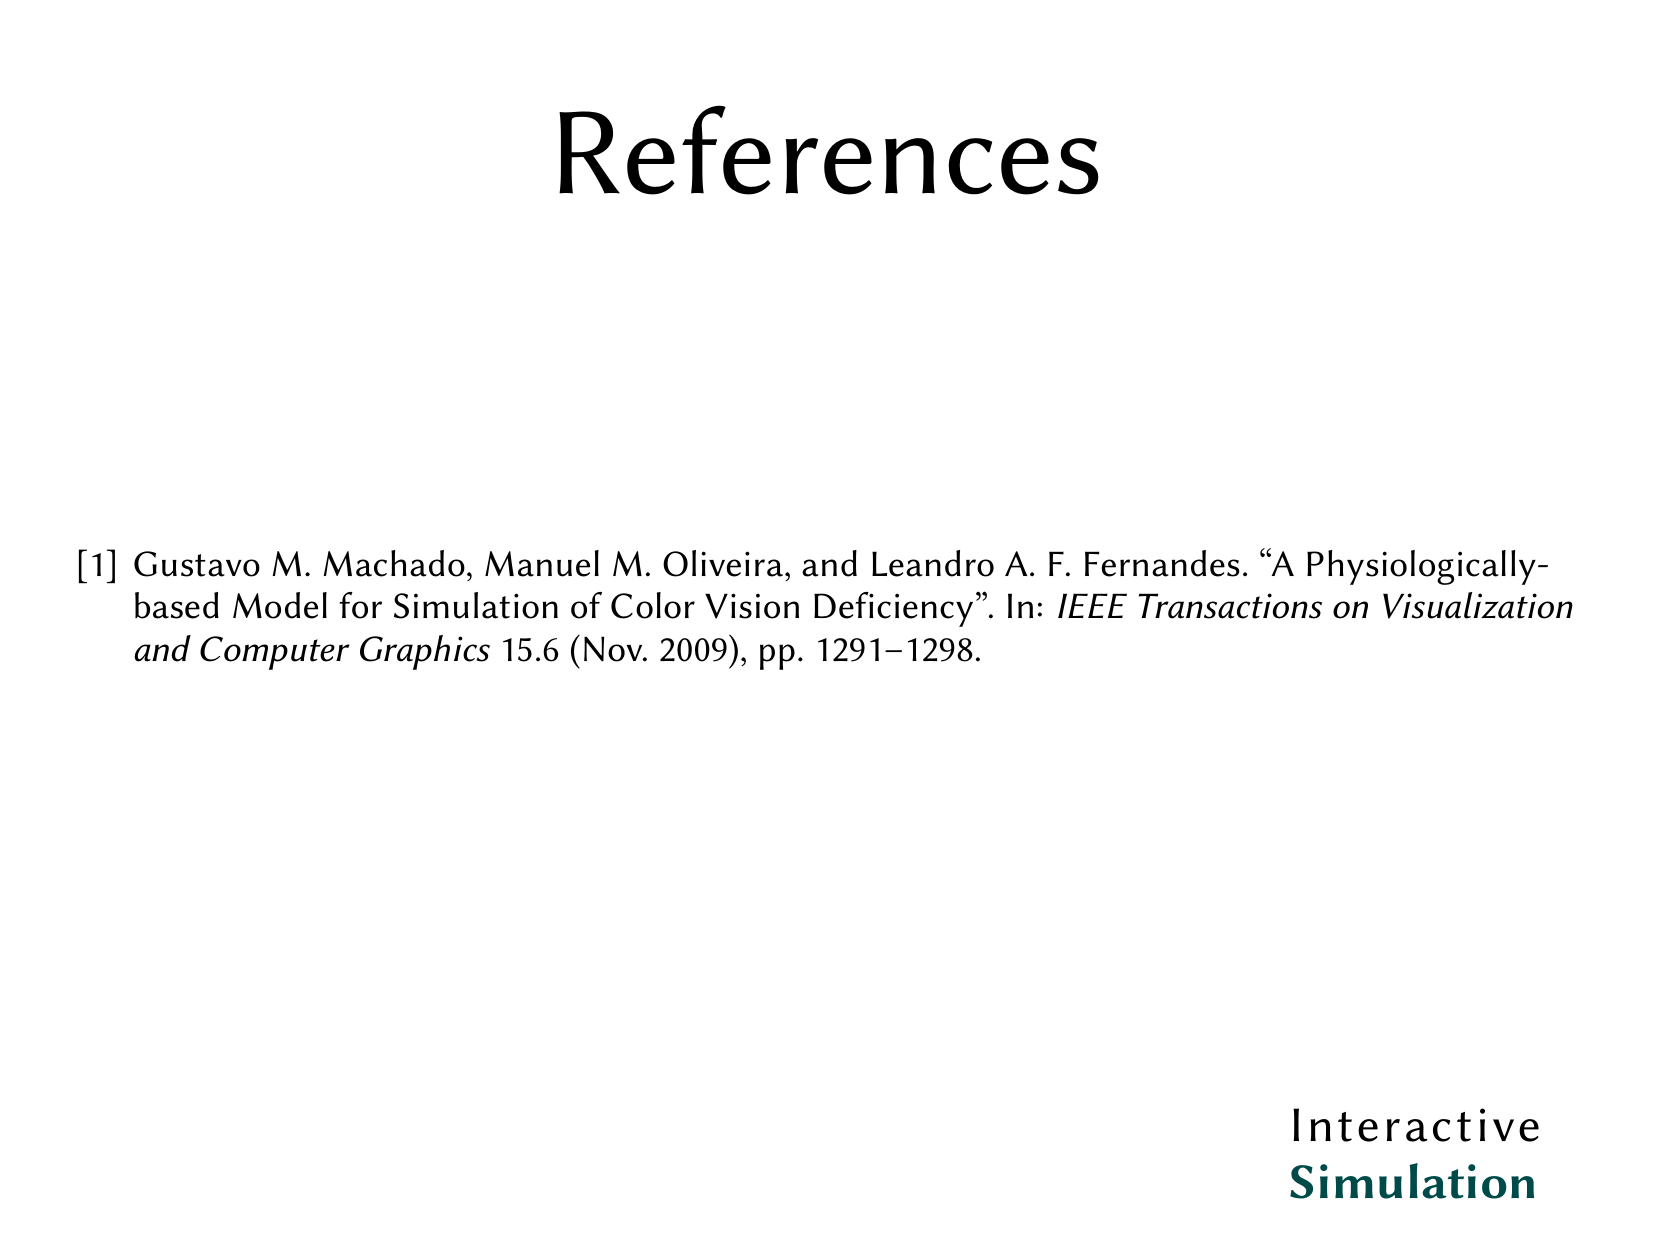

# References
[1]
Gustavo M. Machado, Manuel M. Oliveira, and Leandro A. F. Fernandes. “A Physiologically-based Model for Simulation of Color Vision Deficiency”. In: IEEE Transactions on Visualization and Computer Graphics 15.6 (Nov. 2009), pp. 1291–1298.